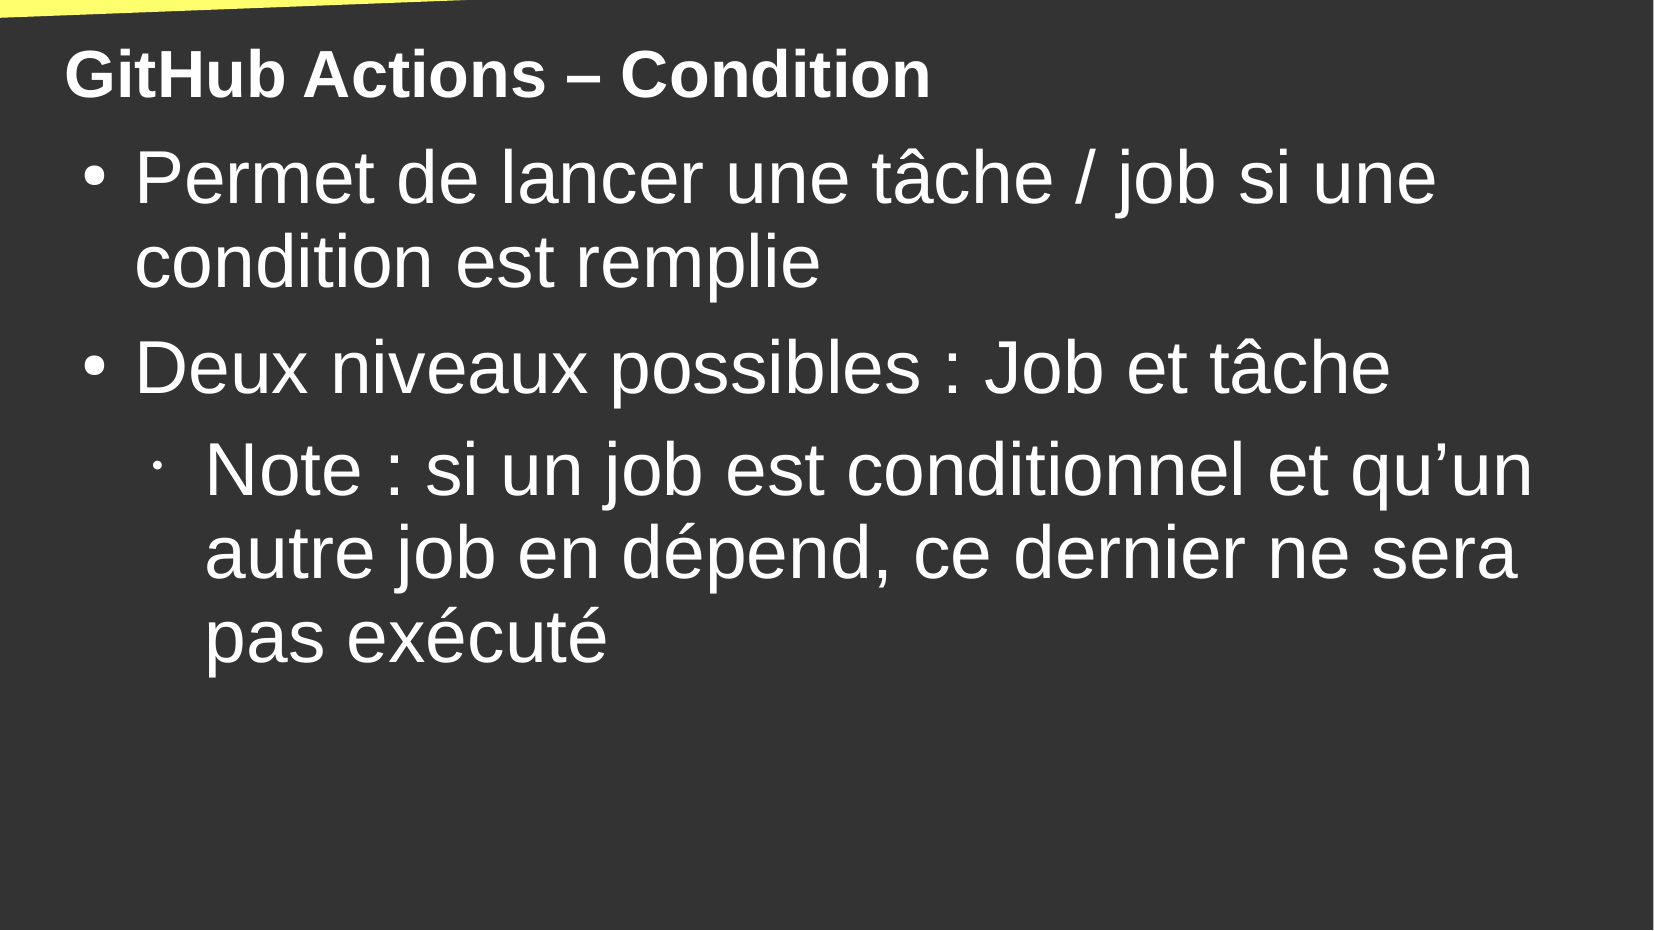

# GitHub Actions – Condition
Permet de lancer une tâche / job si une condition est remplie
Deux niveaux possibles : Job et tâche
Note : si un job est conditionnel et qu’un autre job en dépend, ce dernier ne sera pas exécuté